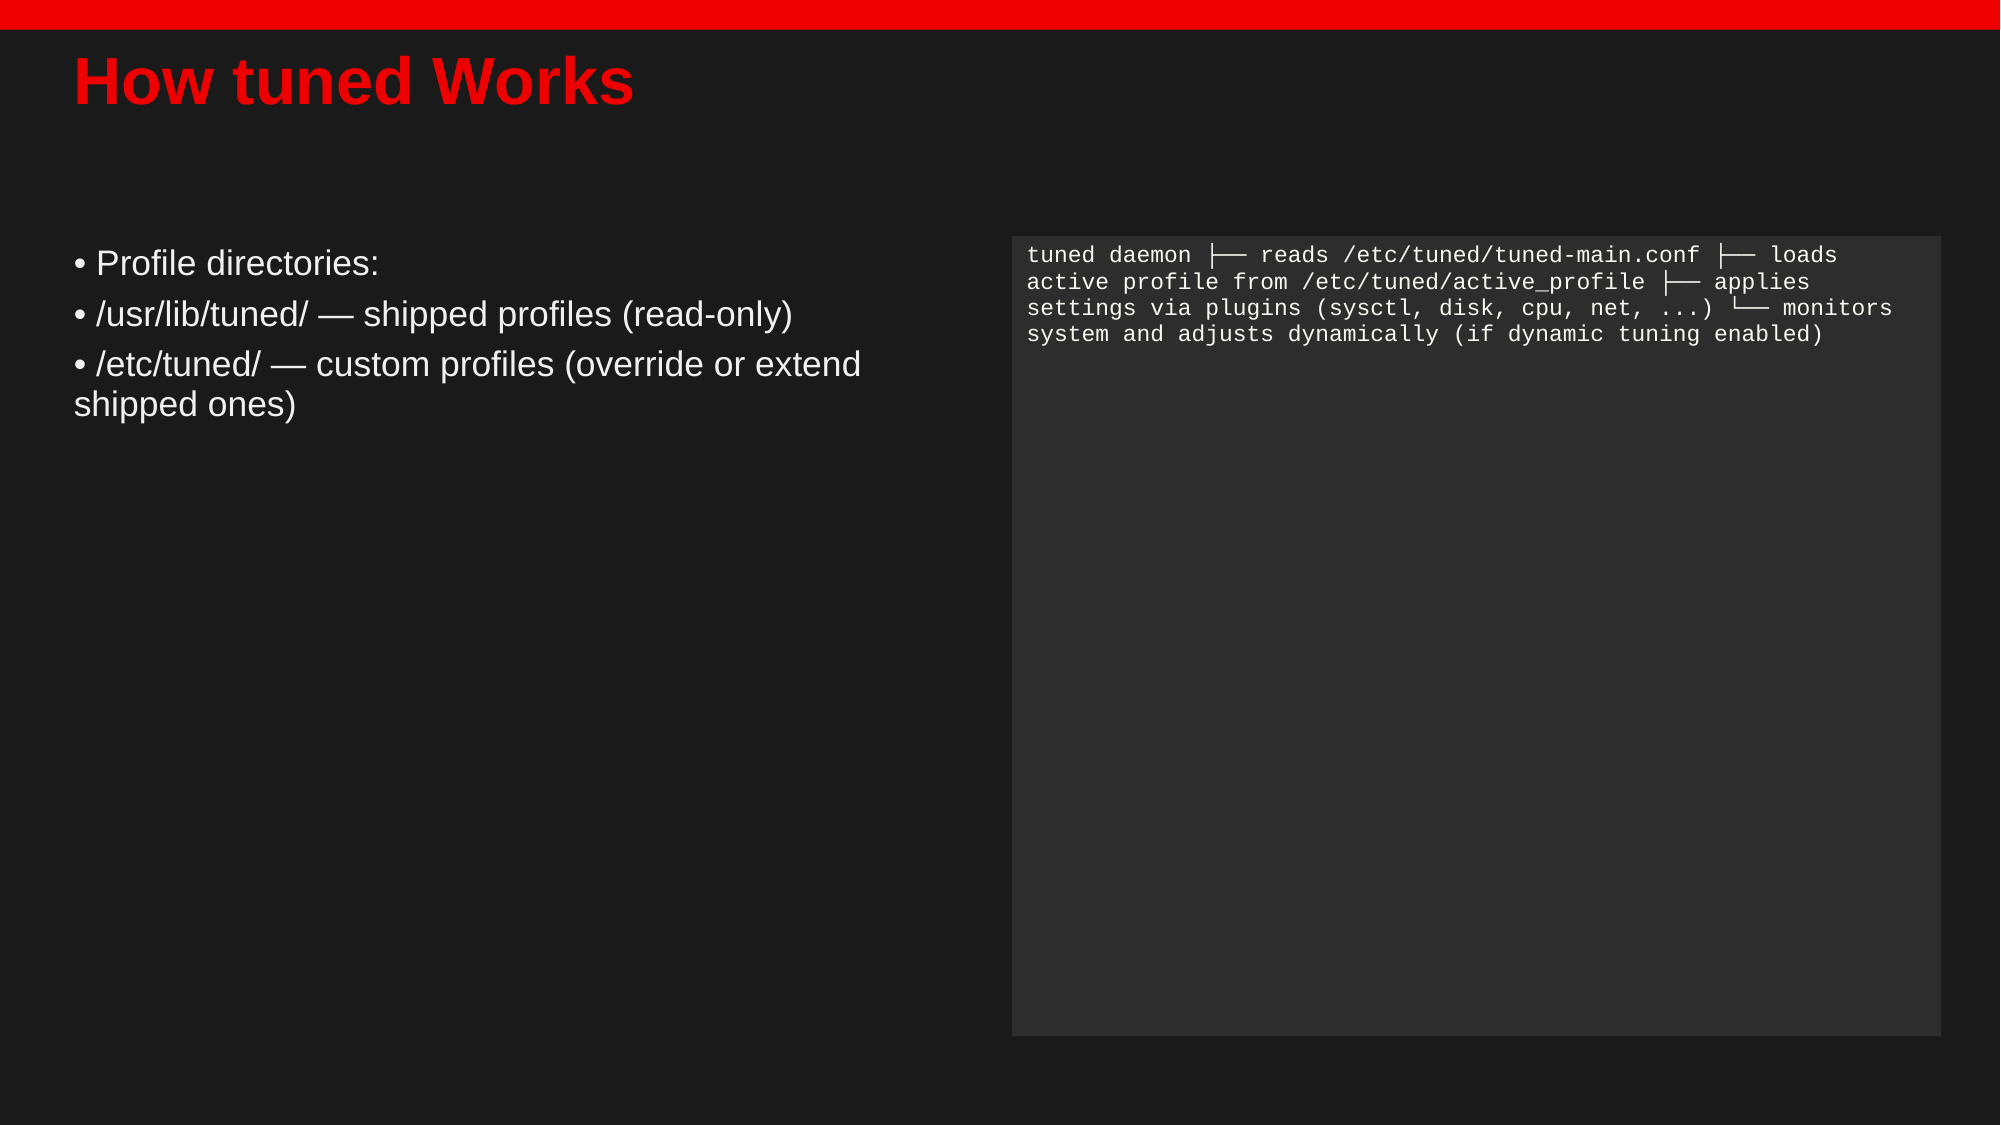

How tuned Works
• Profile directories:
• /usr/lib/tuned/ — shipped profiles (read-only)
• /etc/tuned/ — custom profiles (override or extend shipped ones)
tuned daemon ├── reads /etc/tuned/tuned-main.conf ├── loads active profile from /etc/tuned/active_profile ├── applies settings via plugins (sysctl, disk, cpu, net, ...) └── monitors system and adjusts dynamically (if dynamic tuning enabled)